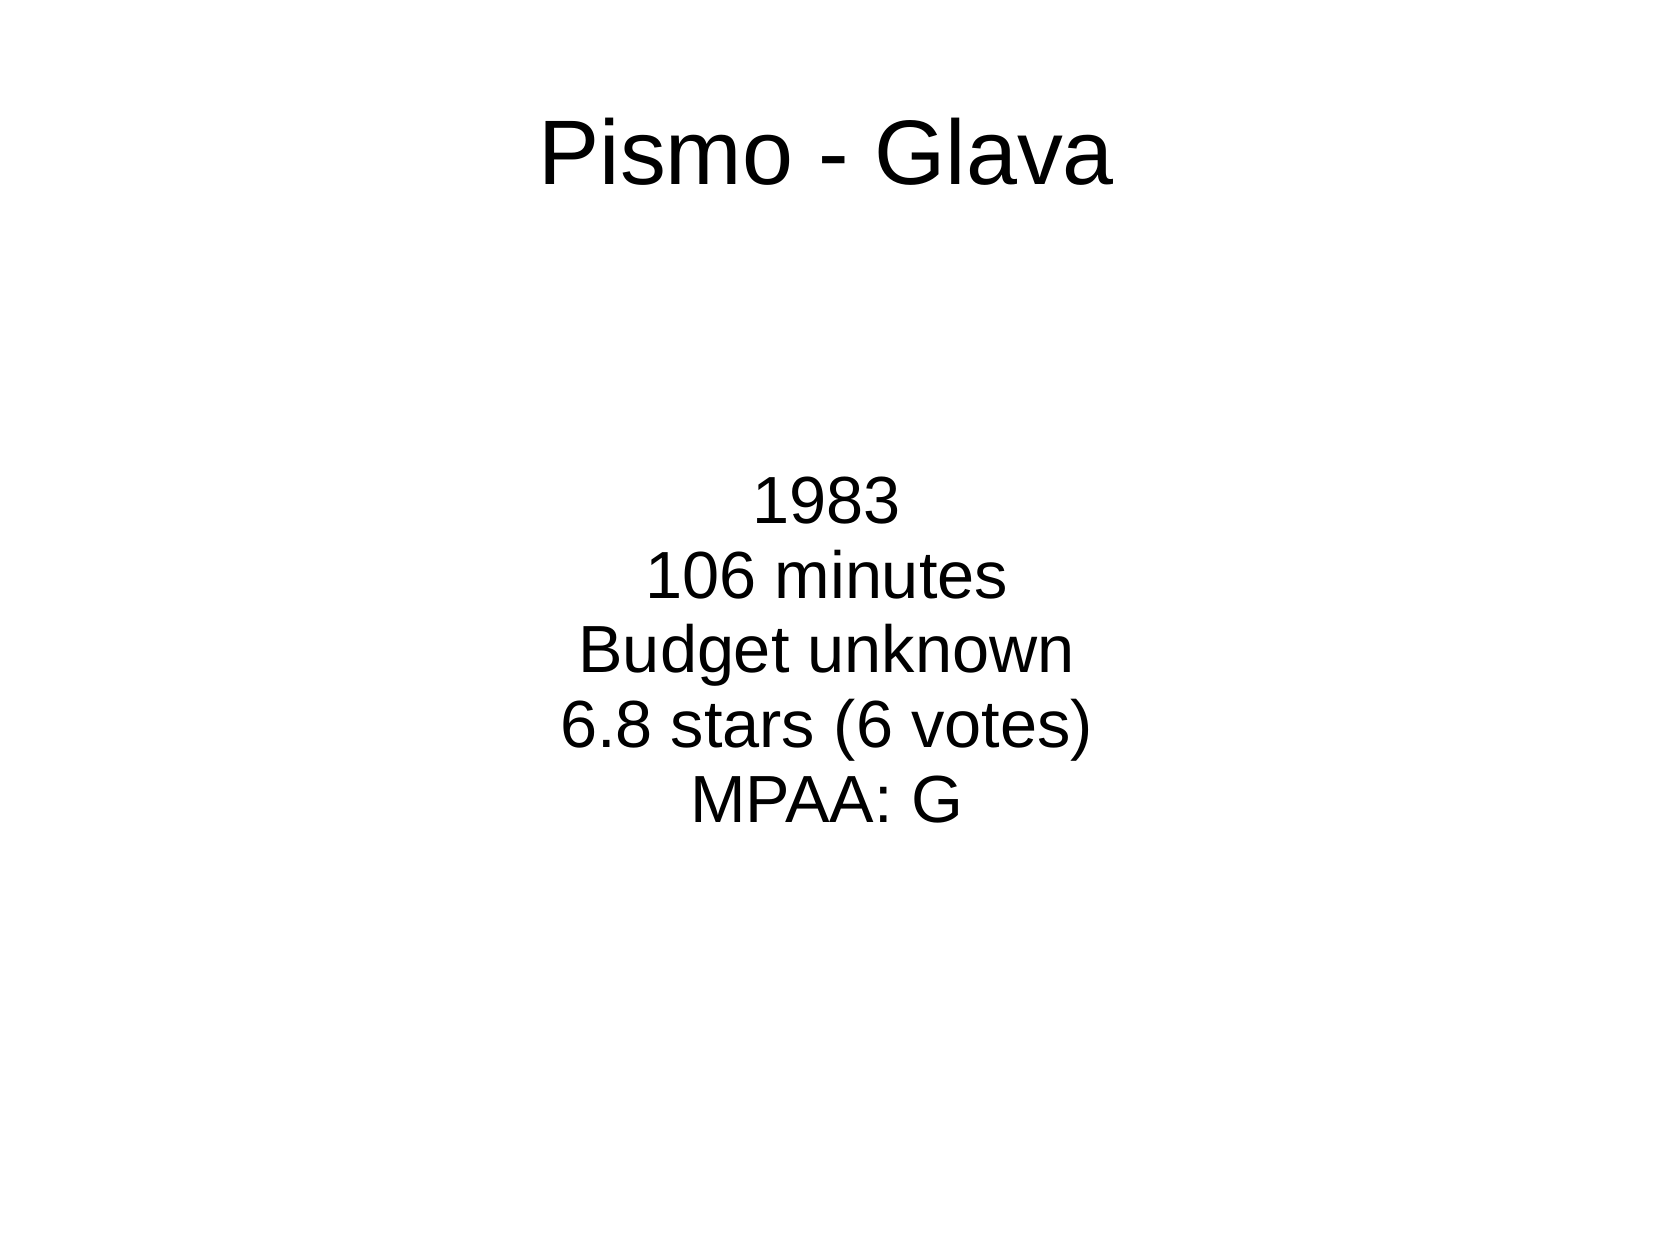

# Pismo - Glava
1983
106 minutes
Budget unknown
6.8 stars (6 votes)
MPAA: G